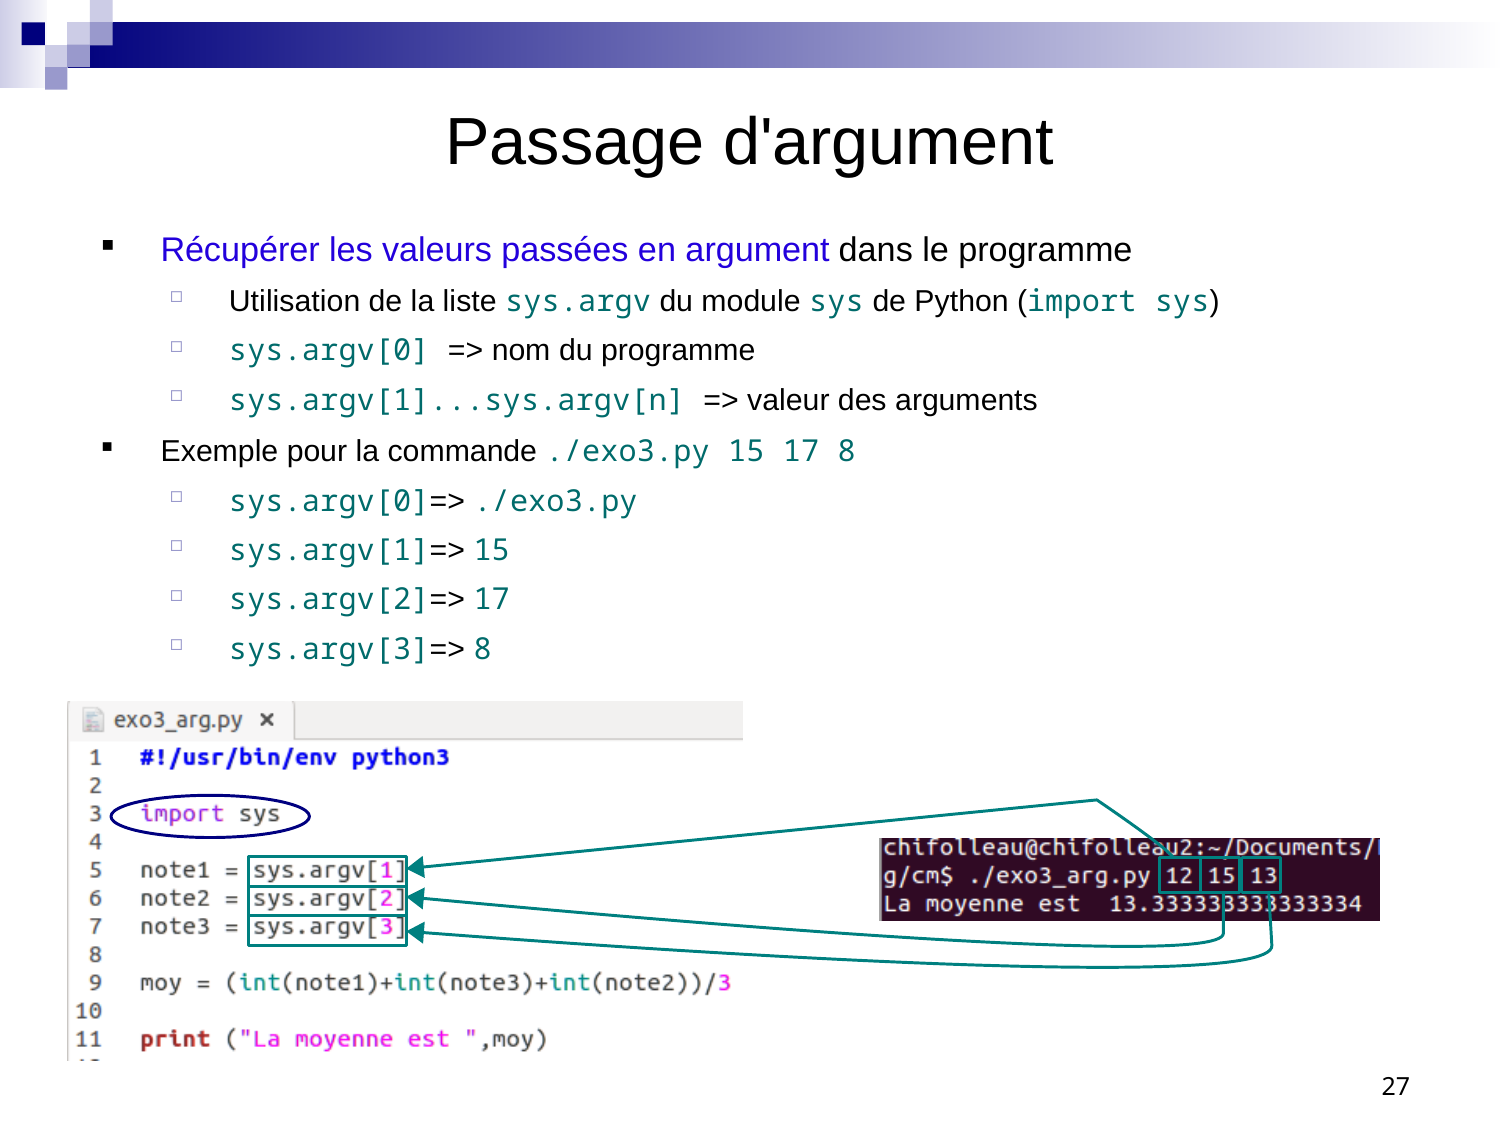

# Passage d'argument
Récupérer les valeurs passées en argument dans le programme
Utilisation de la liste sys.argv du module sys de Python (import sys)
sys.argv[0] => nom du programme
sys.argv[1]...sys.argv[n] => valeur des arguments
Exemple pour la commande ./exo3.py 15 17 8
sys.argv[0]=> ./exo3.py
sys.argv[1]=> 15
sys.argv[2]=> 17
sys.argv[3]=> 8
27